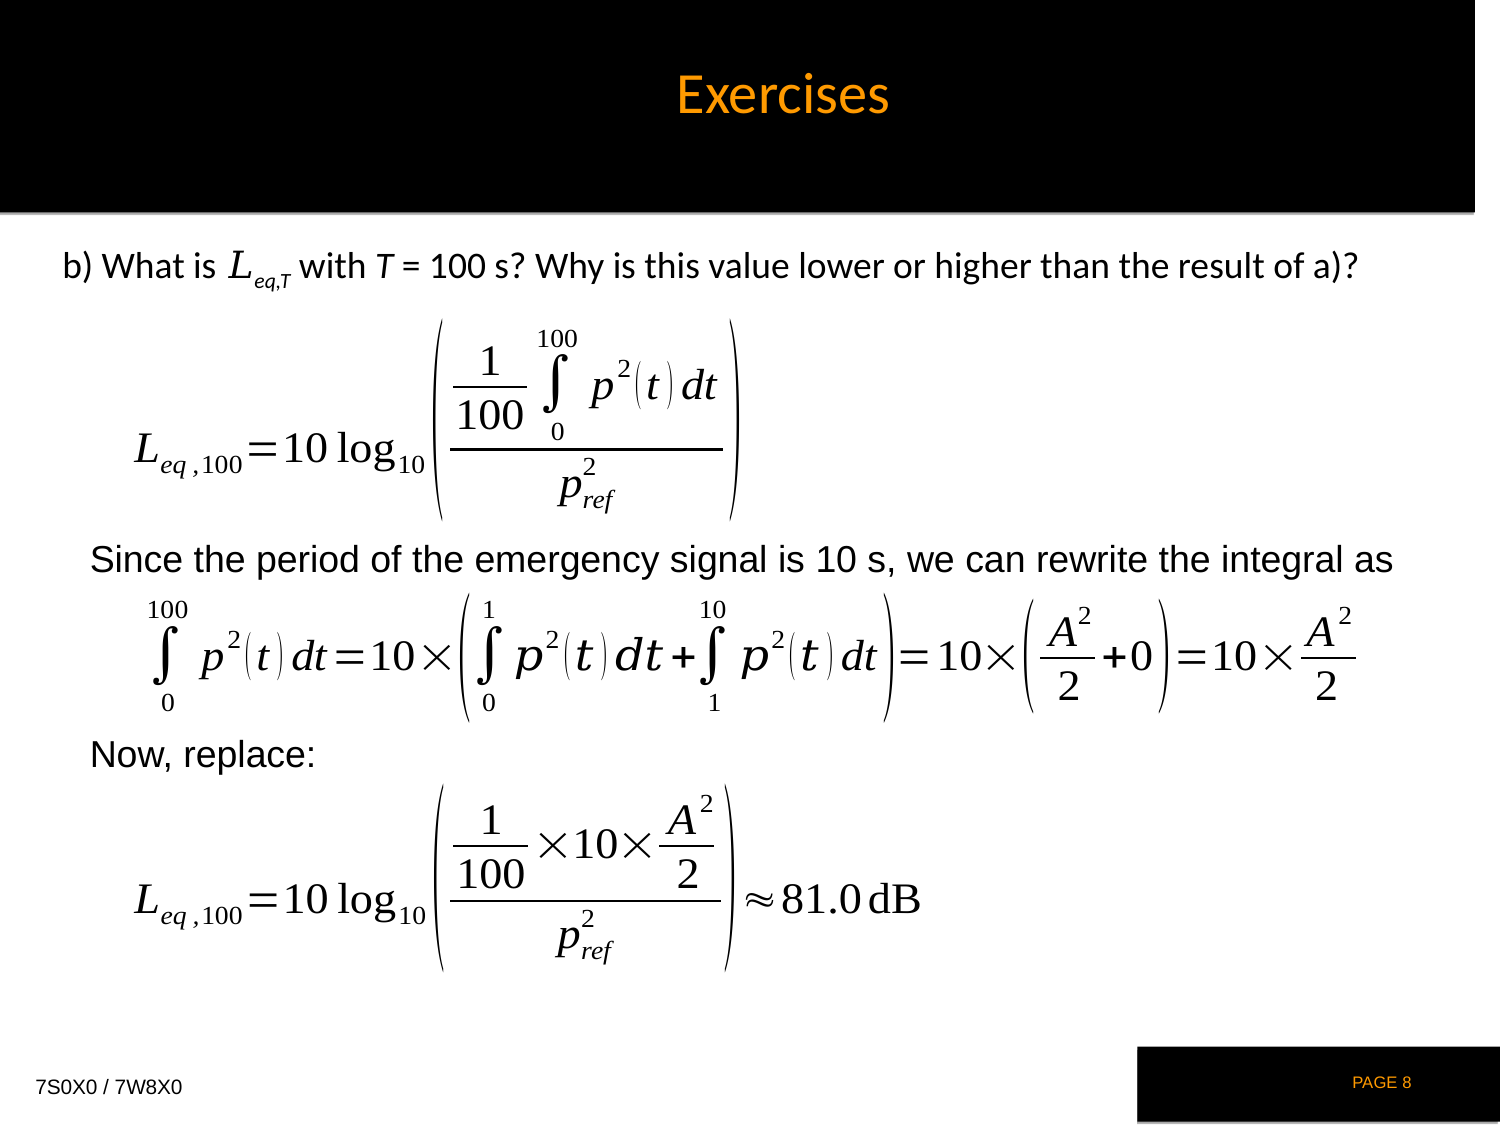

#
Exercises
b) What is 𝐿eq,T with T = 100 s? Why is this value lower or higher than the result of a)?
Since the period of the emergency signal is 10 s, we can rewrite the integral as
Now, replace:
PAGE 8
7S0X0 / 7W8X0